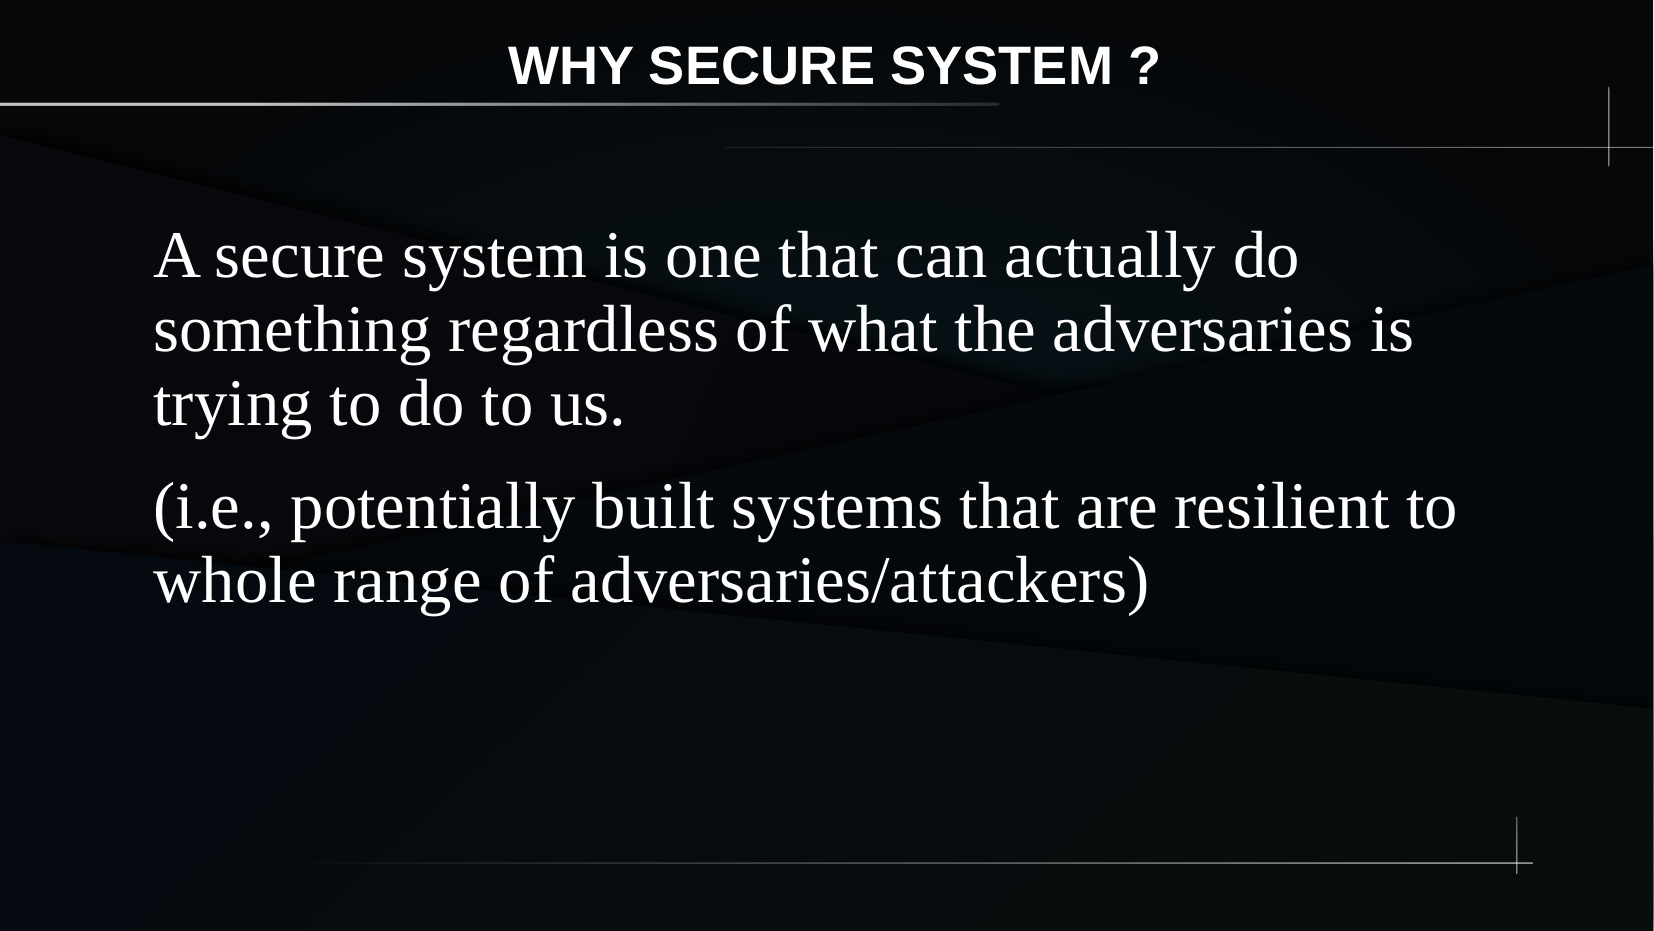

# WHY SECURE SYSTEM ?
A secure system is one that can actually do something regardless of what the adversaries is trying to do to us.
(i.e., potentially built systems that are resilient to whole range of adversaries/attackers)